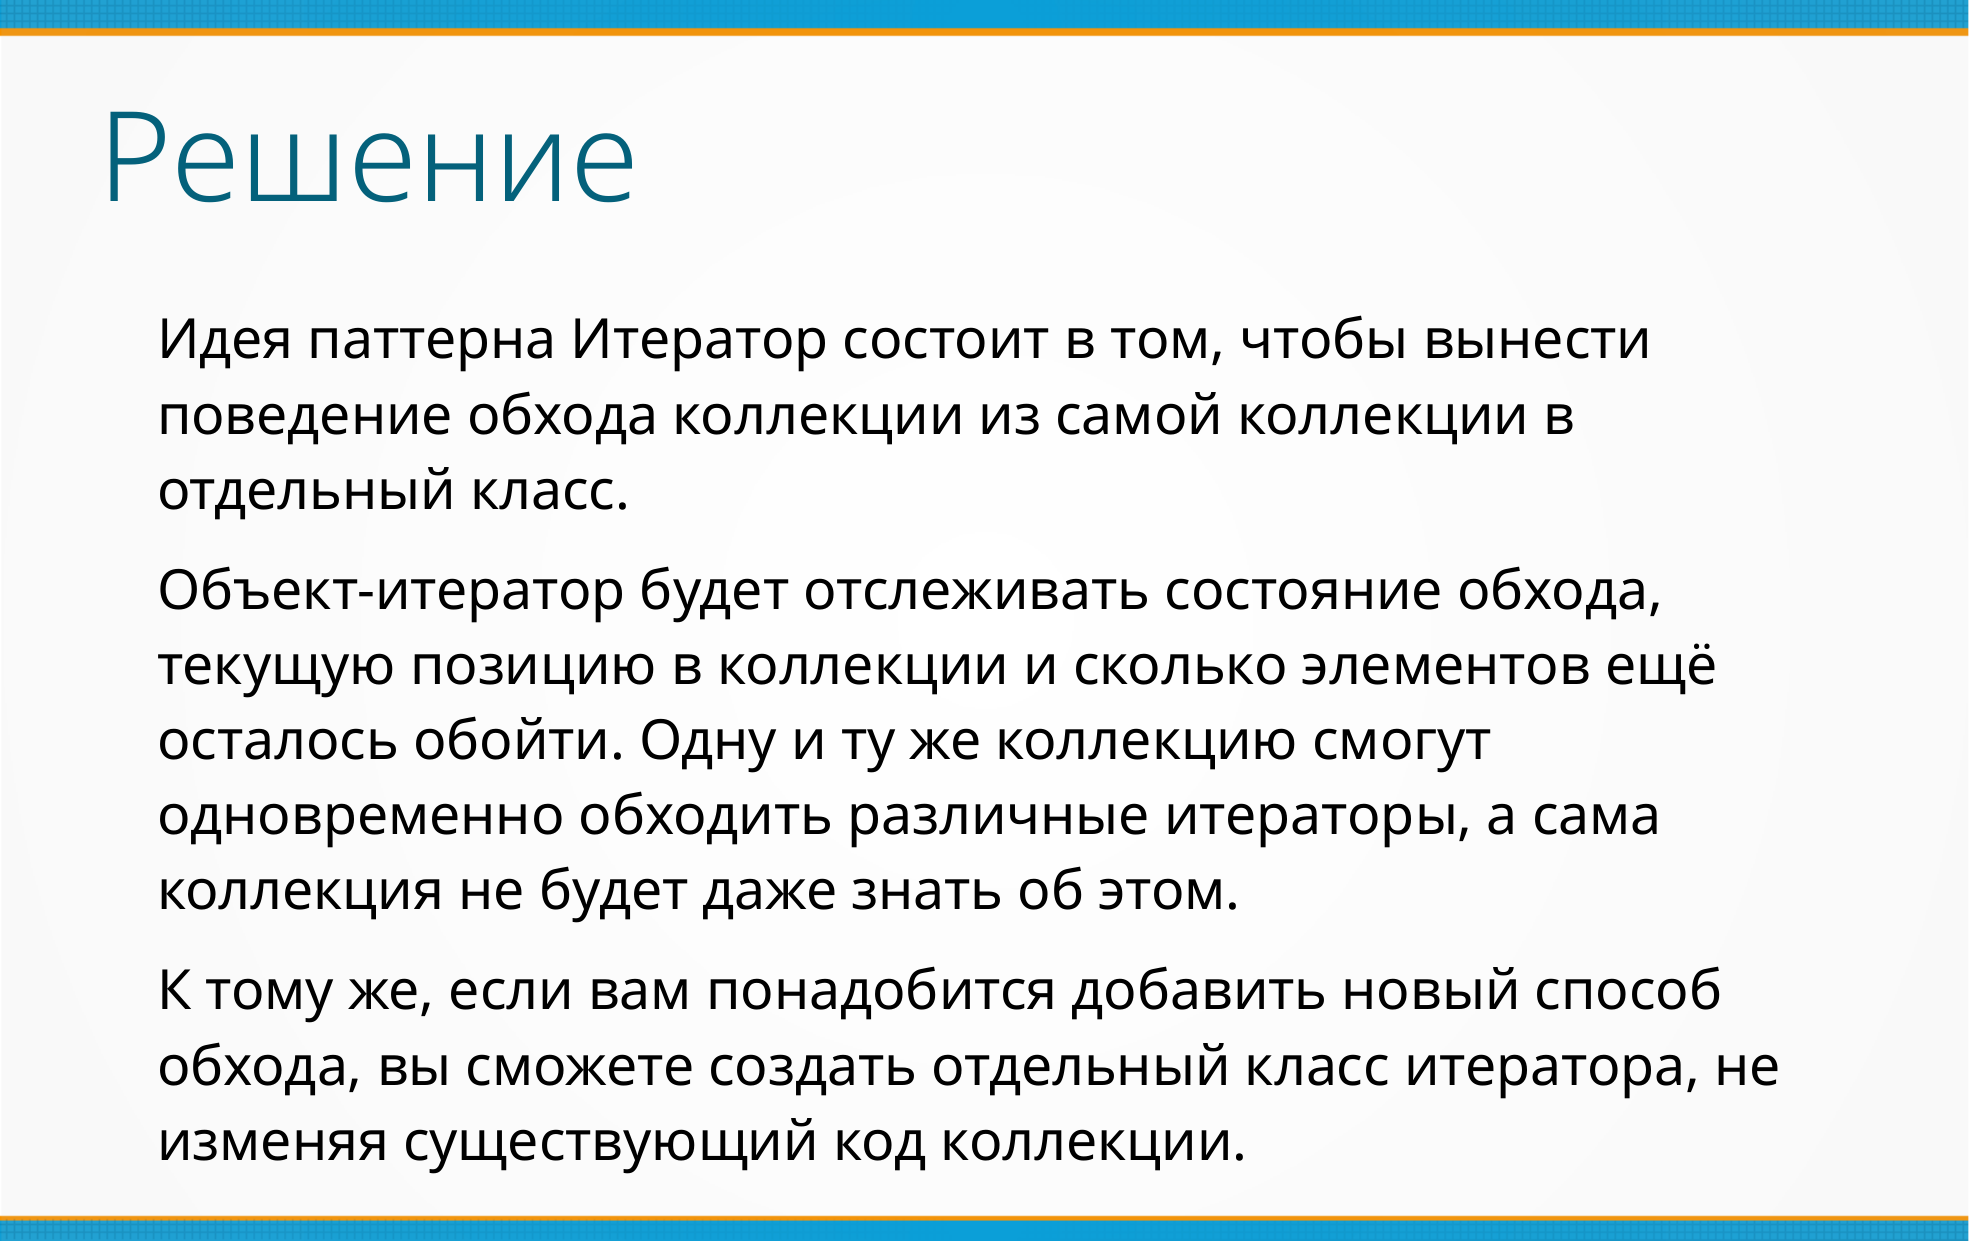

# Решение
Идея паттерна Итератор состоит в том, чтобы вынести поведение обхода коллекции из самой коллекции в отдельный класс.
Объект-итератор будет отслеживать состояние обхода, текущую позицию в коллекции и сколько элементов ещё осталось обойти. Одну и ту же коллекцию смогут одновременно обходить различные итераторы, а сама коллекция не будет даже знать об этом.
К тому же, если вам понадобится добавить новый способ обхода, вы сможете создать отдельный класс итератора, не изменяя существующий код коллекции.